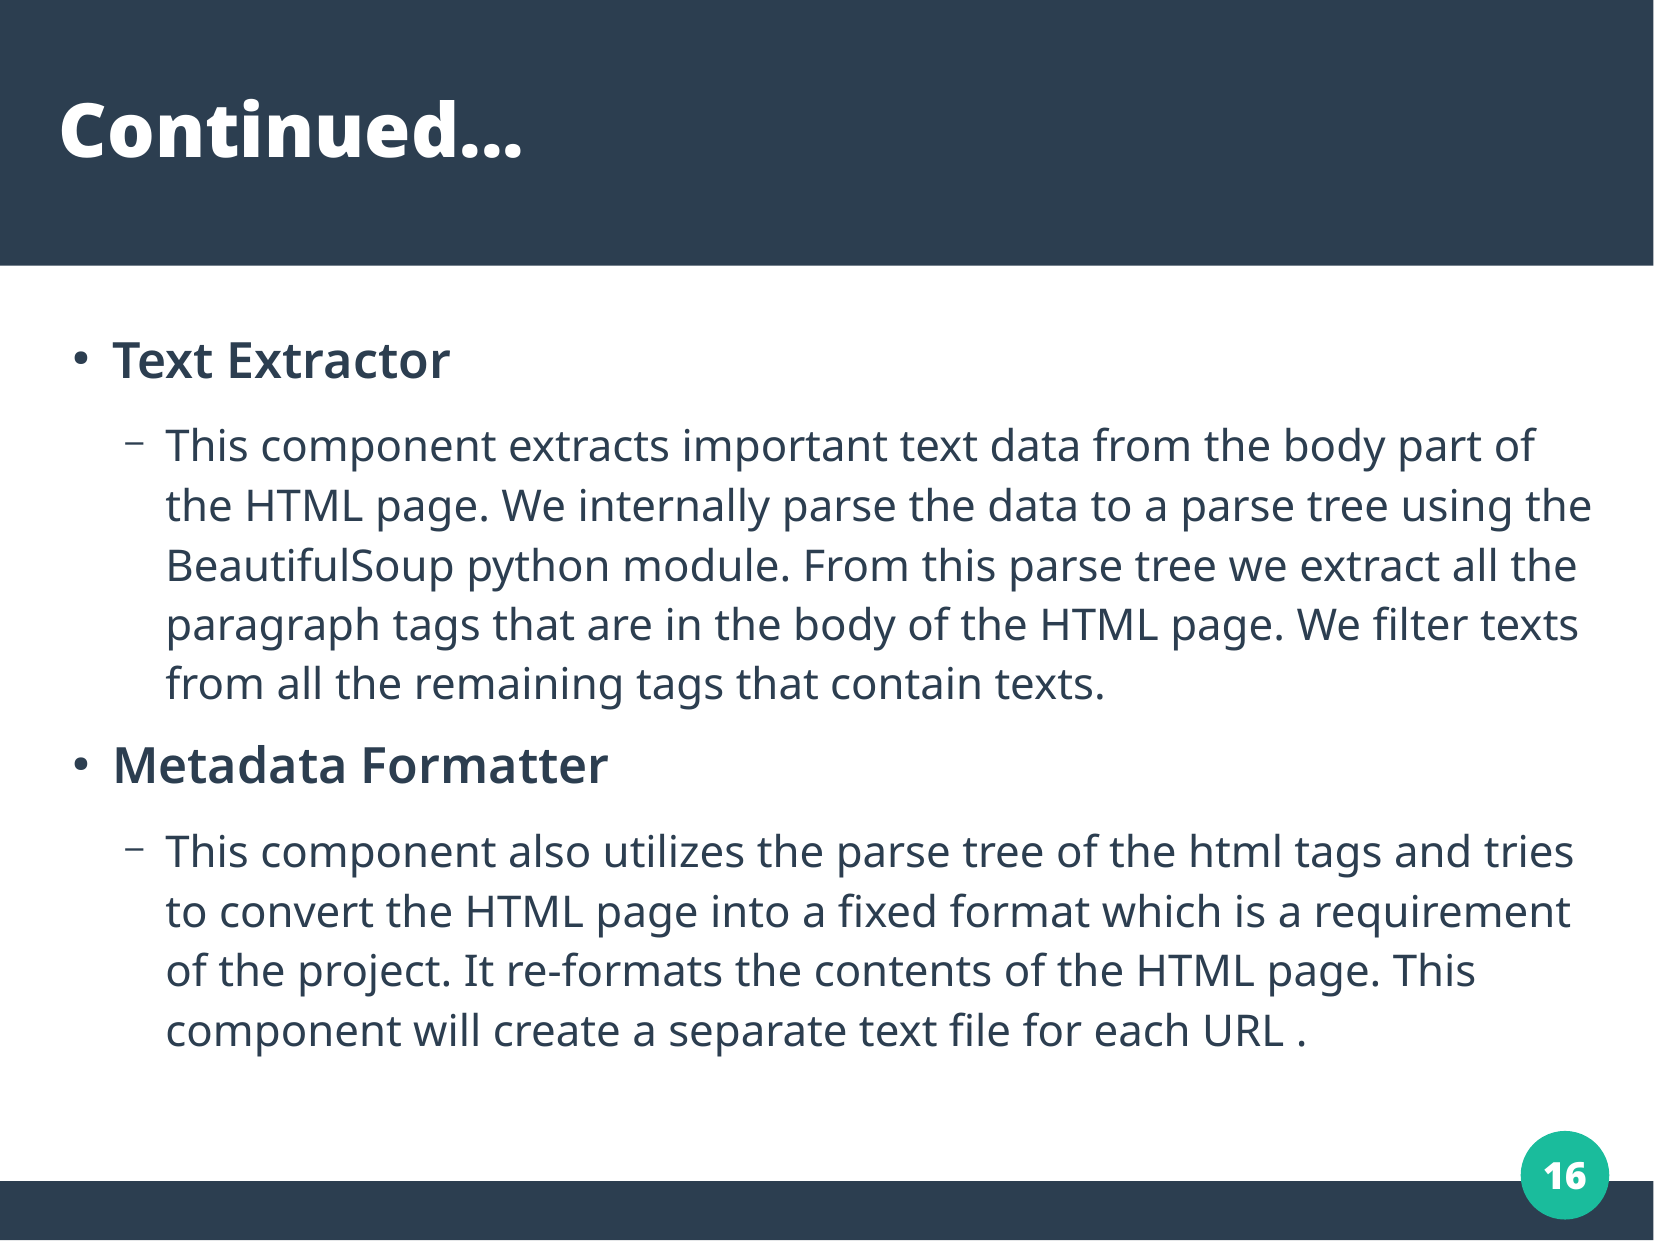

# Continued...
Text Extractor
This component extracts important text data from the body part of the HTML page. We internally parse the data to a parse tree using the BeautifulSoup python module. From this parse tree we extract all the paragraph tags that are in the body of the HTML page. We filter texts from all the remaining tags that contain texts.
Metadata Formatter
This component also utilizes the parse tree of the html tags and tries to convert the HTML page into a fixed format which is a requirement of the project. It re-formats the contents of the HTML page. This component will create a separate text file for each URL .
16